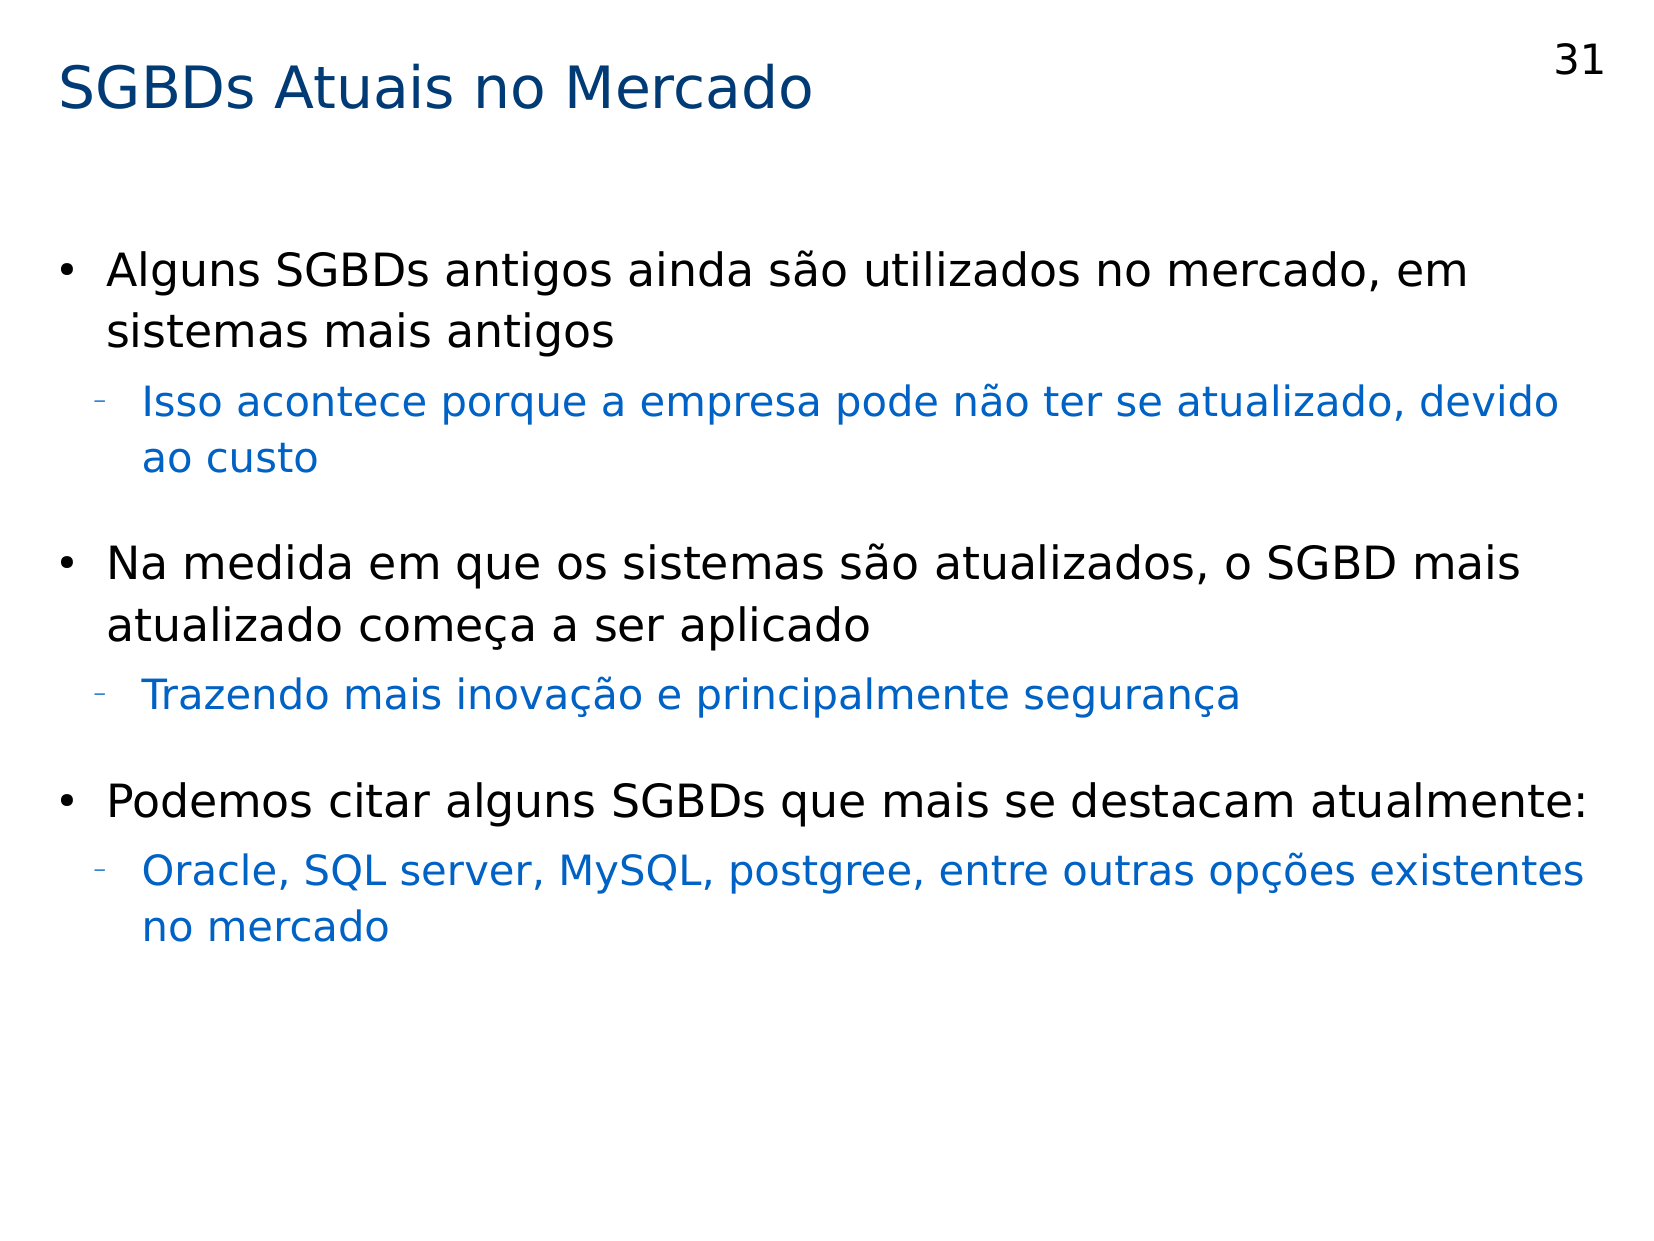

# SGBDs Atuais no Mercado
31
Alguns SGBDs antigos ainda são utilizados no mercado, em sistemas mais antigos
Isso acontece porque a empresa pode não ter se atualizado, devido ao custo
Na medida em que os sistemas são atualizados, o SGBD mais atualizado começa a ser aplicado
Trazendo mais inovação e principalmente segurança
Podemos citar alguns SGBDs que mais se destacam atualmente:
Oracle, SQL server, MySQL, postgree, entre outras opções existentes no mercado